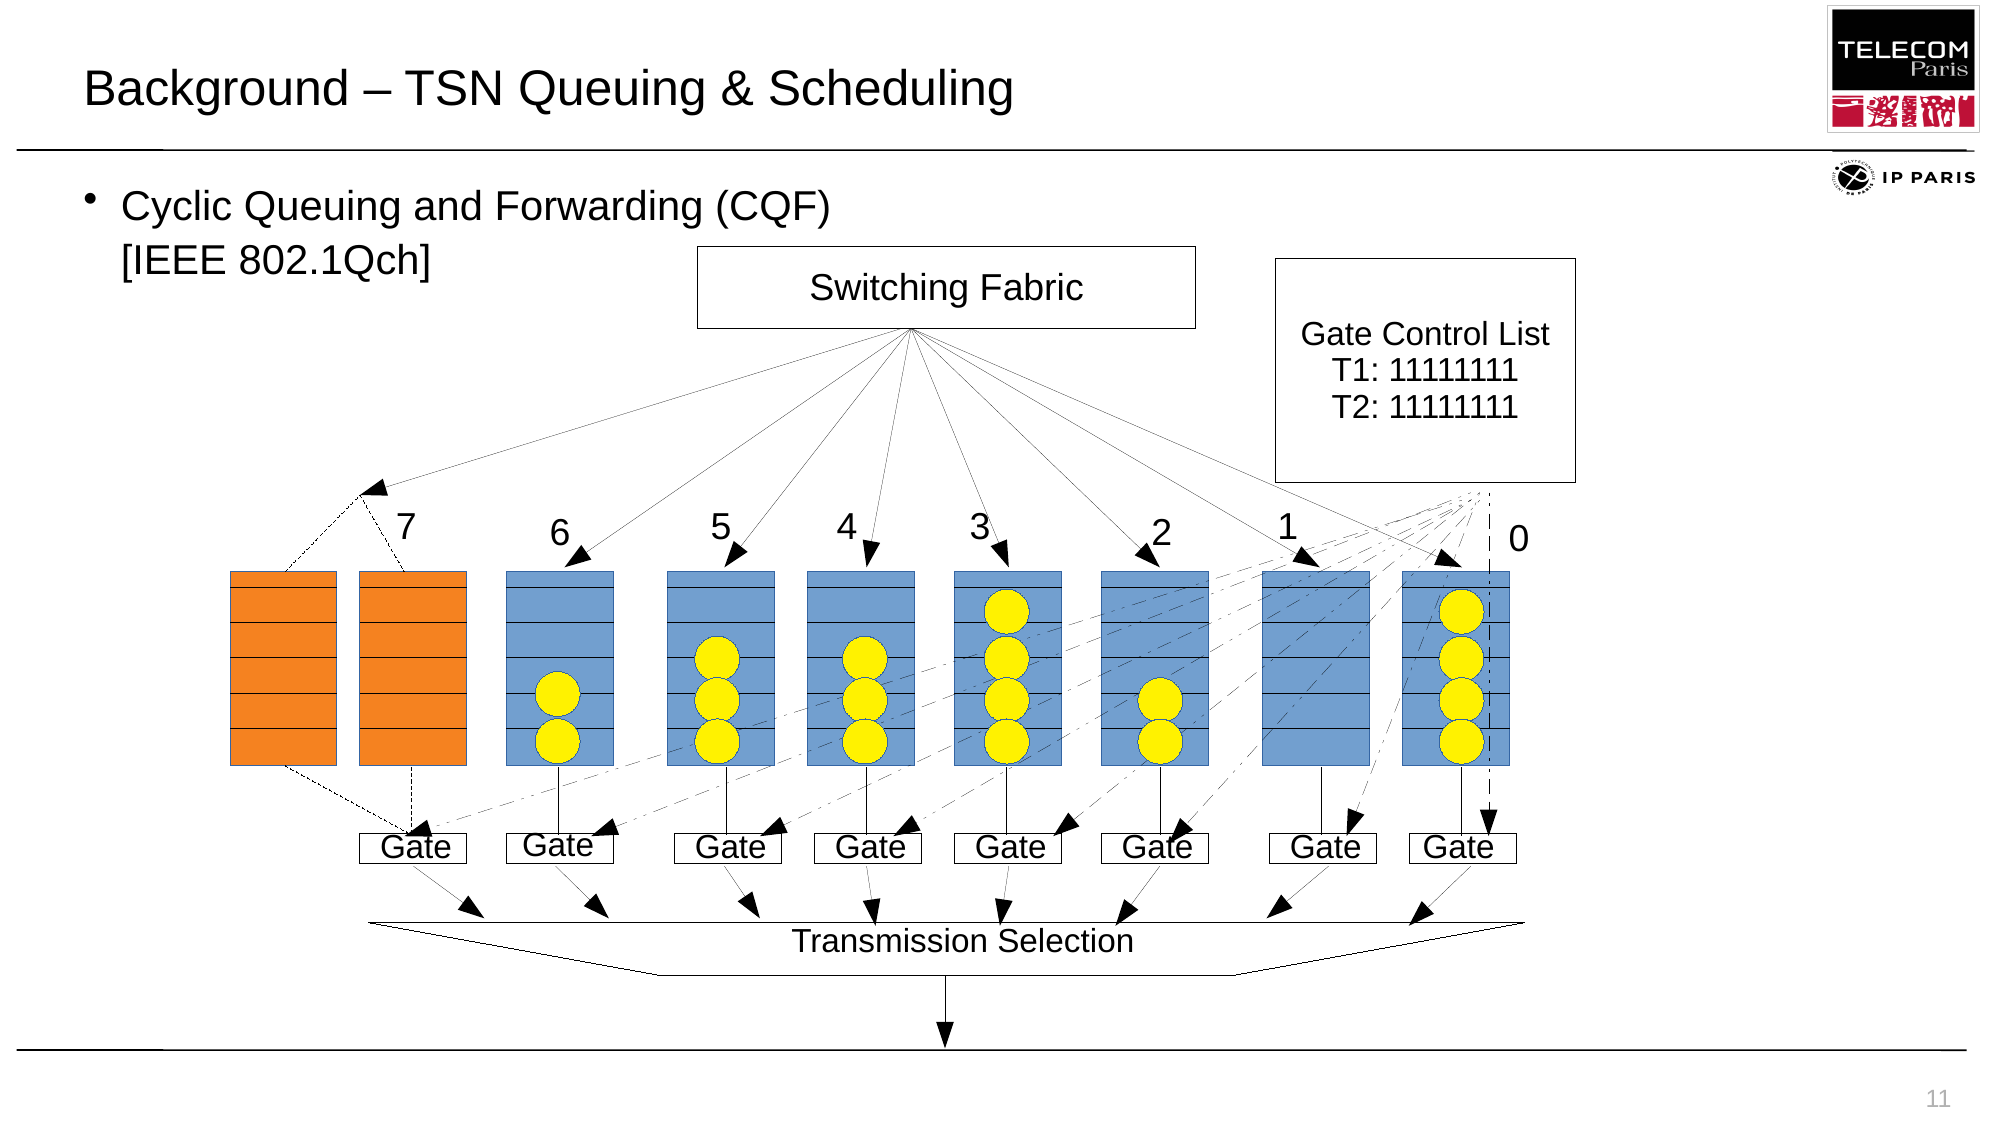

# Background – TSN Queuing & Scheduling
Cyclic Queuing and Forwarding (CQF)
[IEEE 802.1Qch]
Switching Fabric
Gate Control List
T1: 11111111
T2: 11111111
7
5
4
3
1
6
2
0
Gate
Gate
Gate
Gate
Gate
Gate
Gate
Gate
Transmission Selection